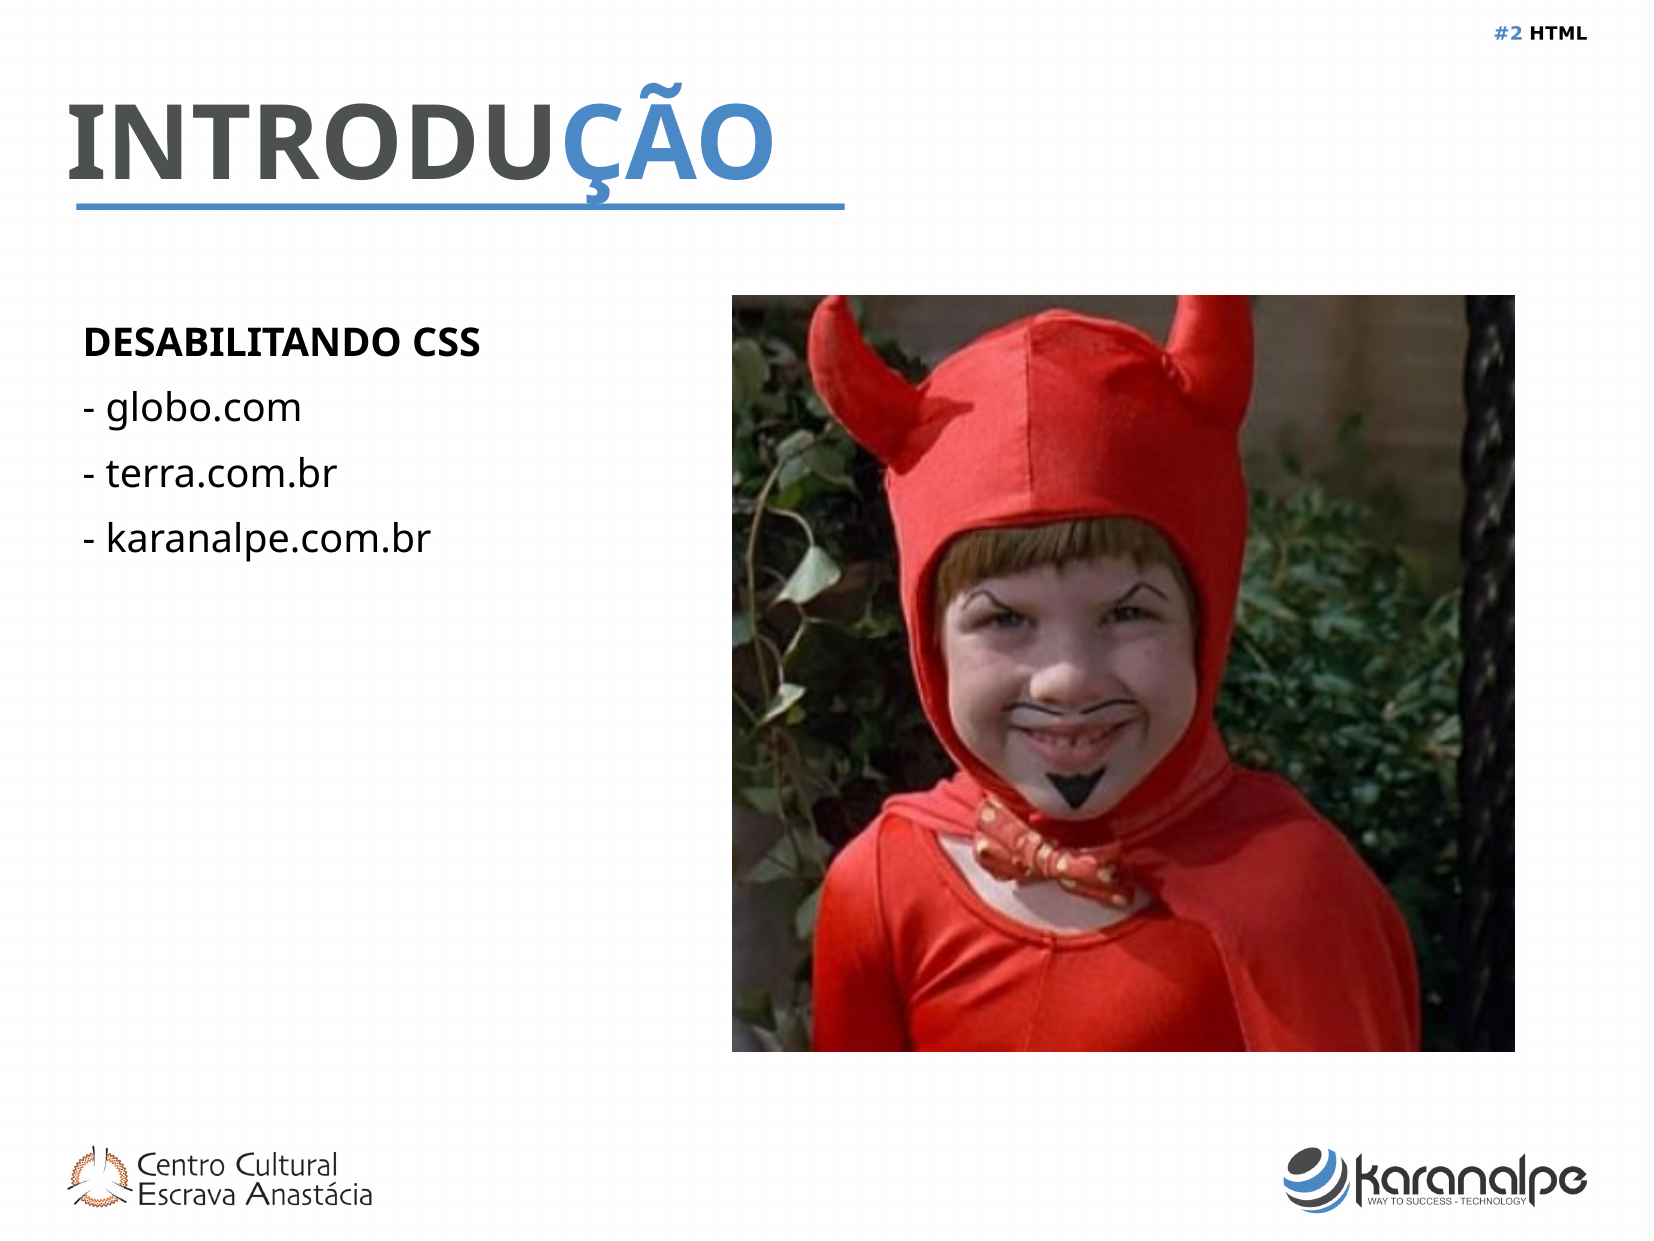

# INTRODUÇÃO
DESABILITANDO CSS
- globo.com
- terra.com.br
- karanalpe.com.br